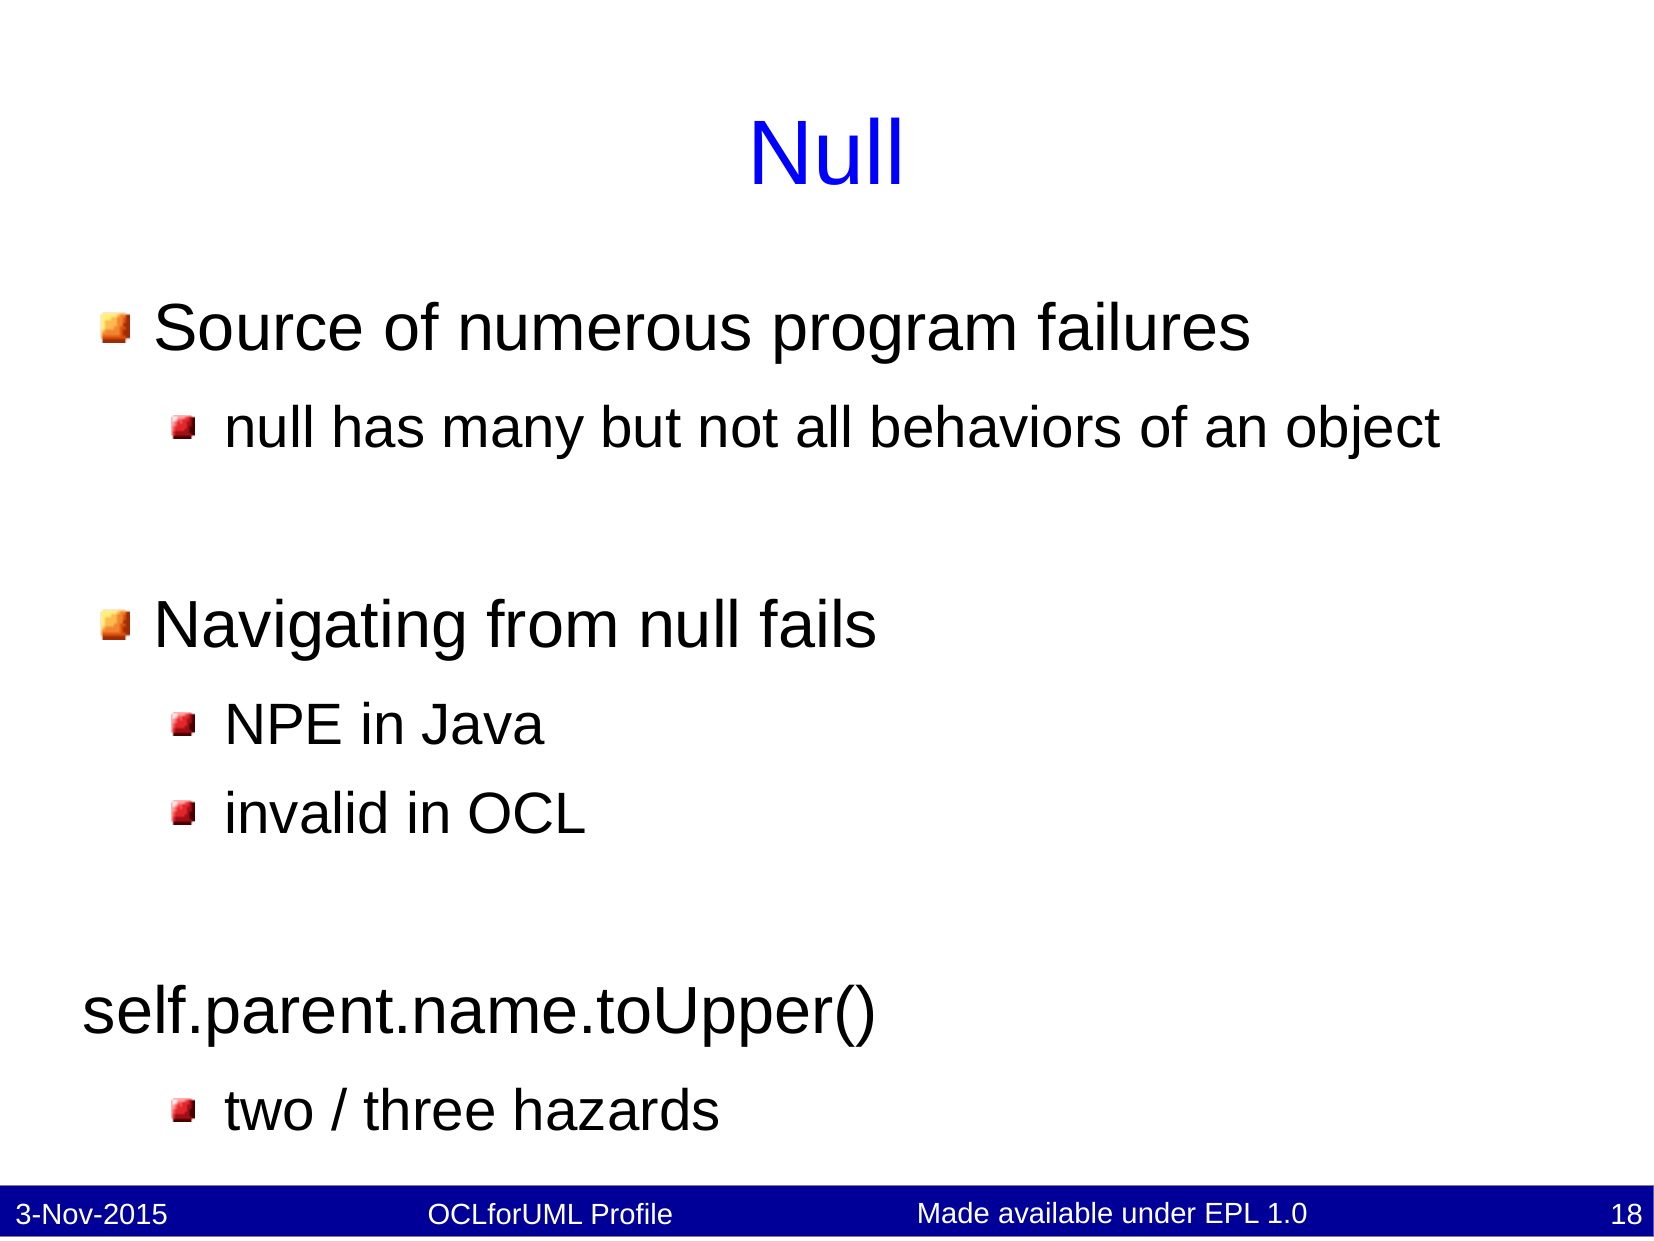

# Null
Source of numerous program failures
null has many but not all behaviors of an object
Navigating from null fails
NPE in Java
invalid in OCL
self.parent.name.toUpper()
two / three hazards
3-Nov-2015
OCLforUML Profile
18